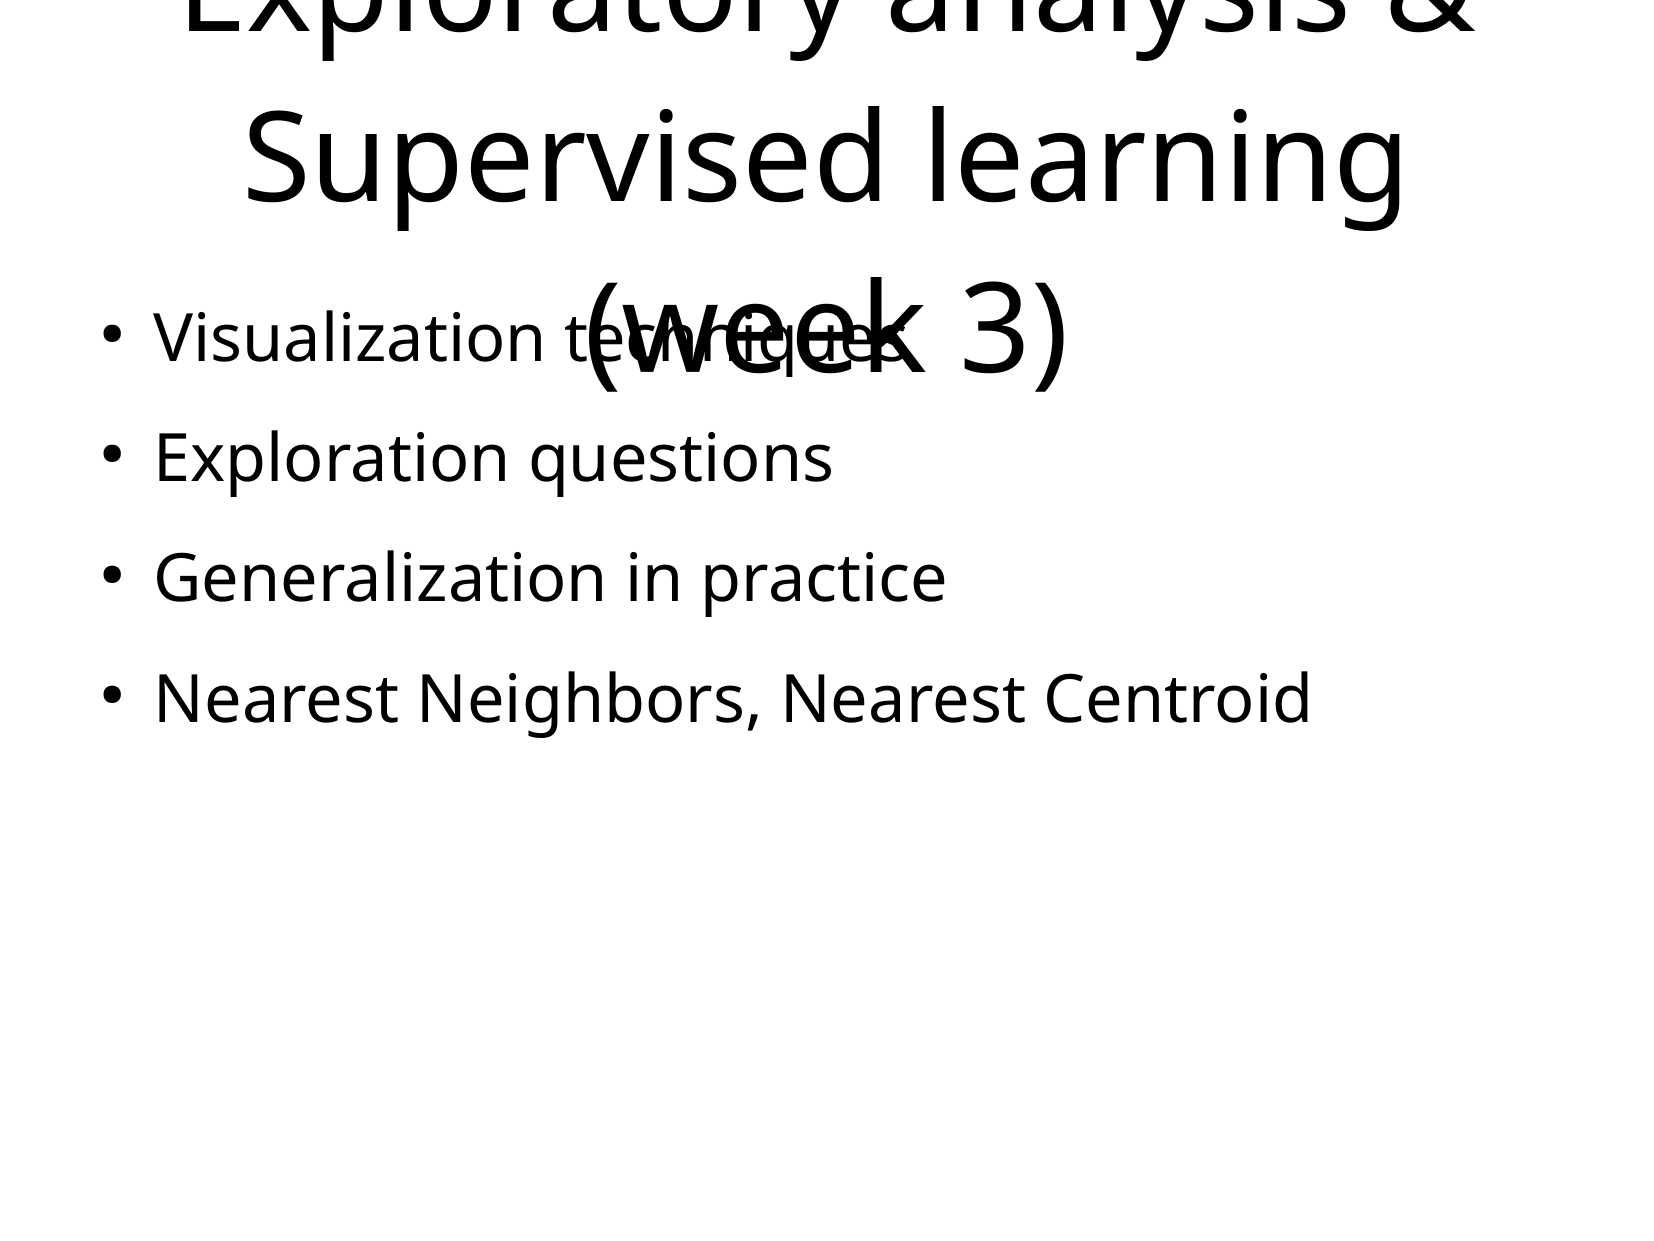

# Exploratory analysis & Supervised learning (week 3)
Visualization techniques
Exploration questions
Generalization in practice
Nearest Neighbors, Nearest Centroid